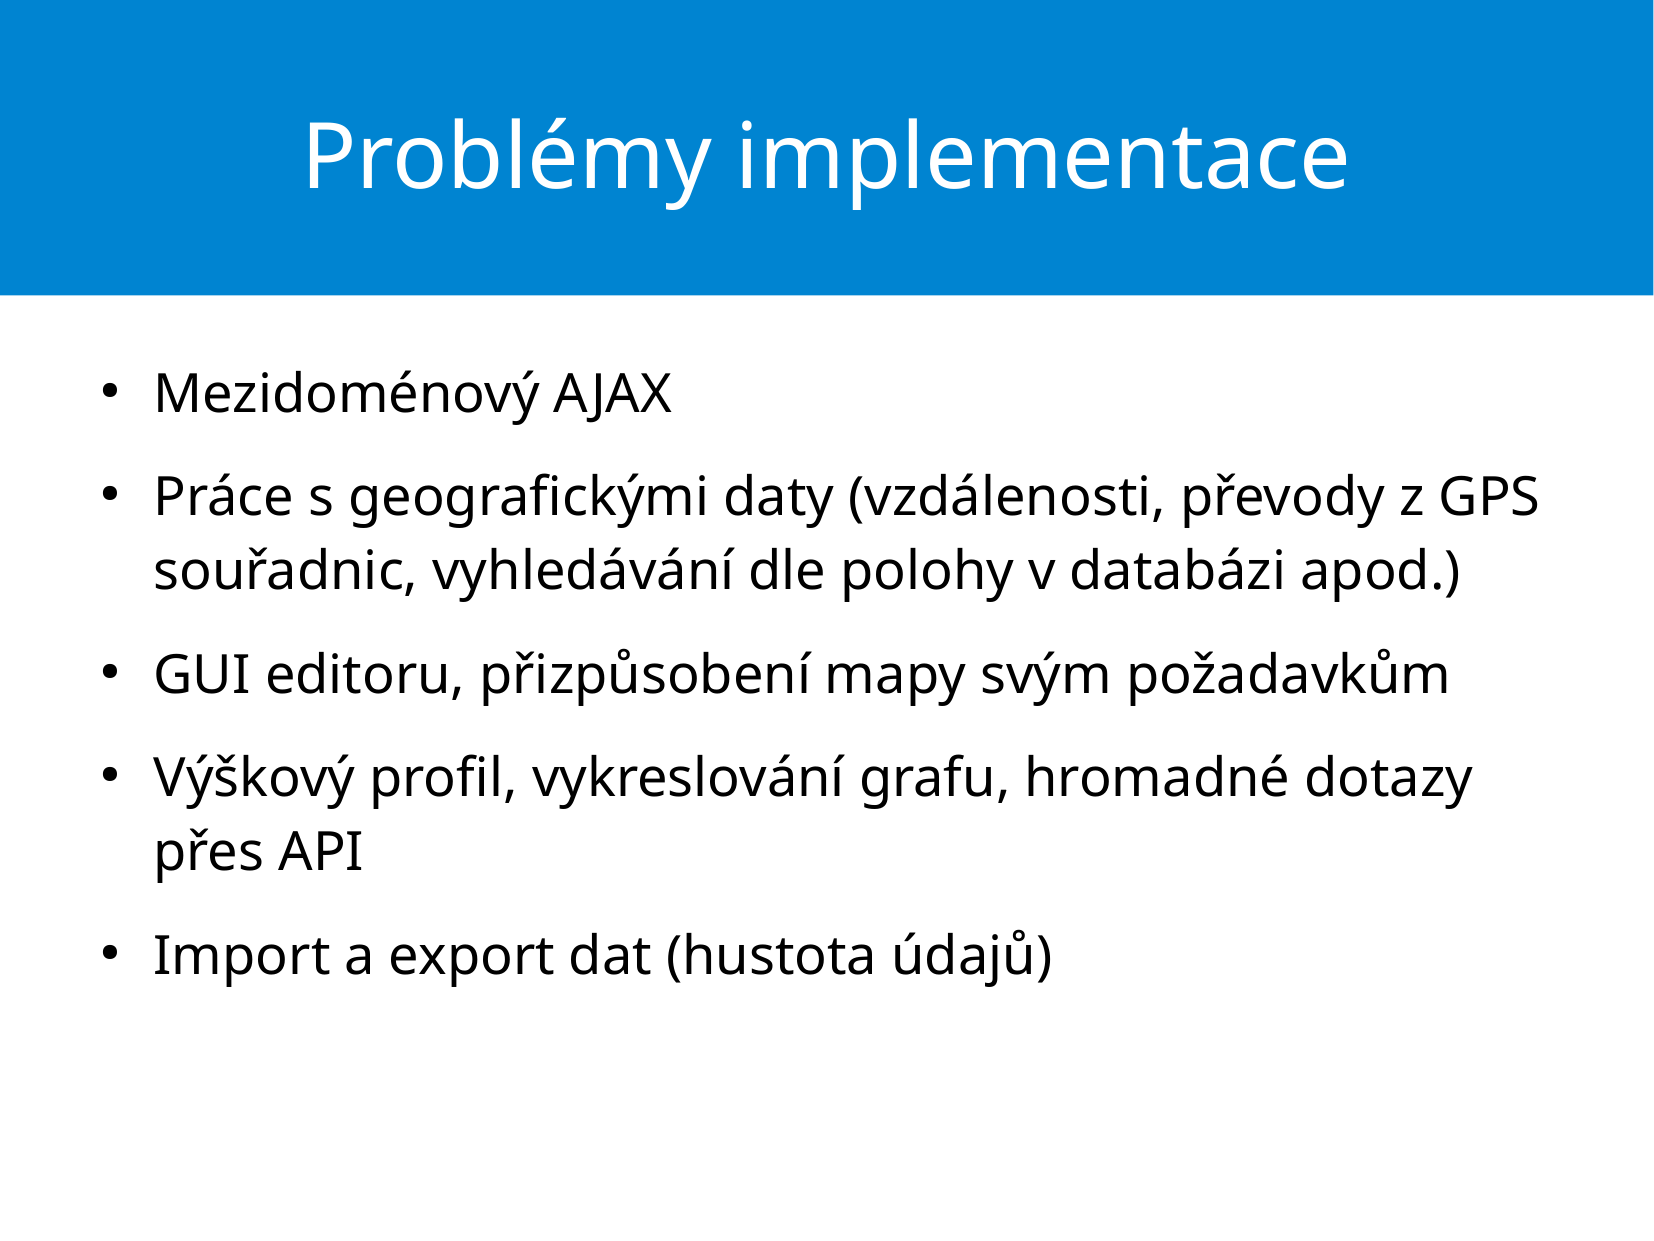

# Problémy implementace
Mezidoménový AJAX
Práce s geografickými daty (vzdálenosti, převody z GPS souřadnic, vyhledávání dle polohy v databázi apod.)
GUI editoru, přizpůsobení mapy svým požadavkům
Výškový profil, vykreslování grafu, hromadné dotazy přes API
Import a export dat (hustota údajů)